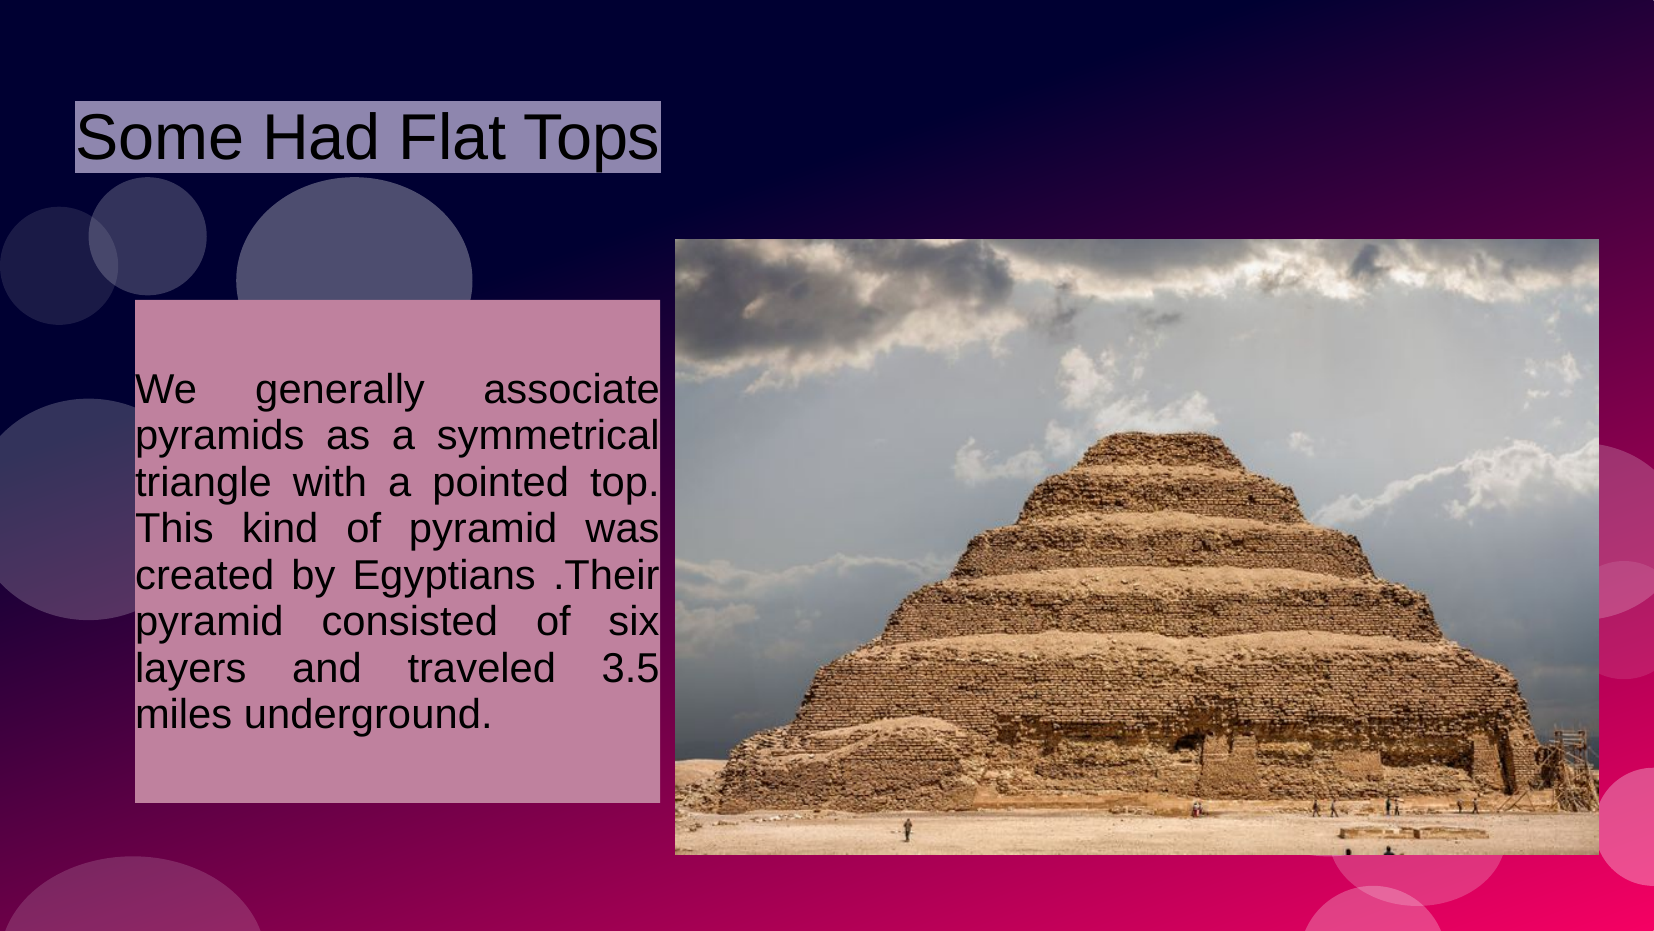

# Some Had Flat Tops
We generally associate pyramids as a symmetrical triangle with a pointed top. This kind of pyramid was created by Egyptians .Their pyramid consisted of six layers and traveled 3.5 miles underground.